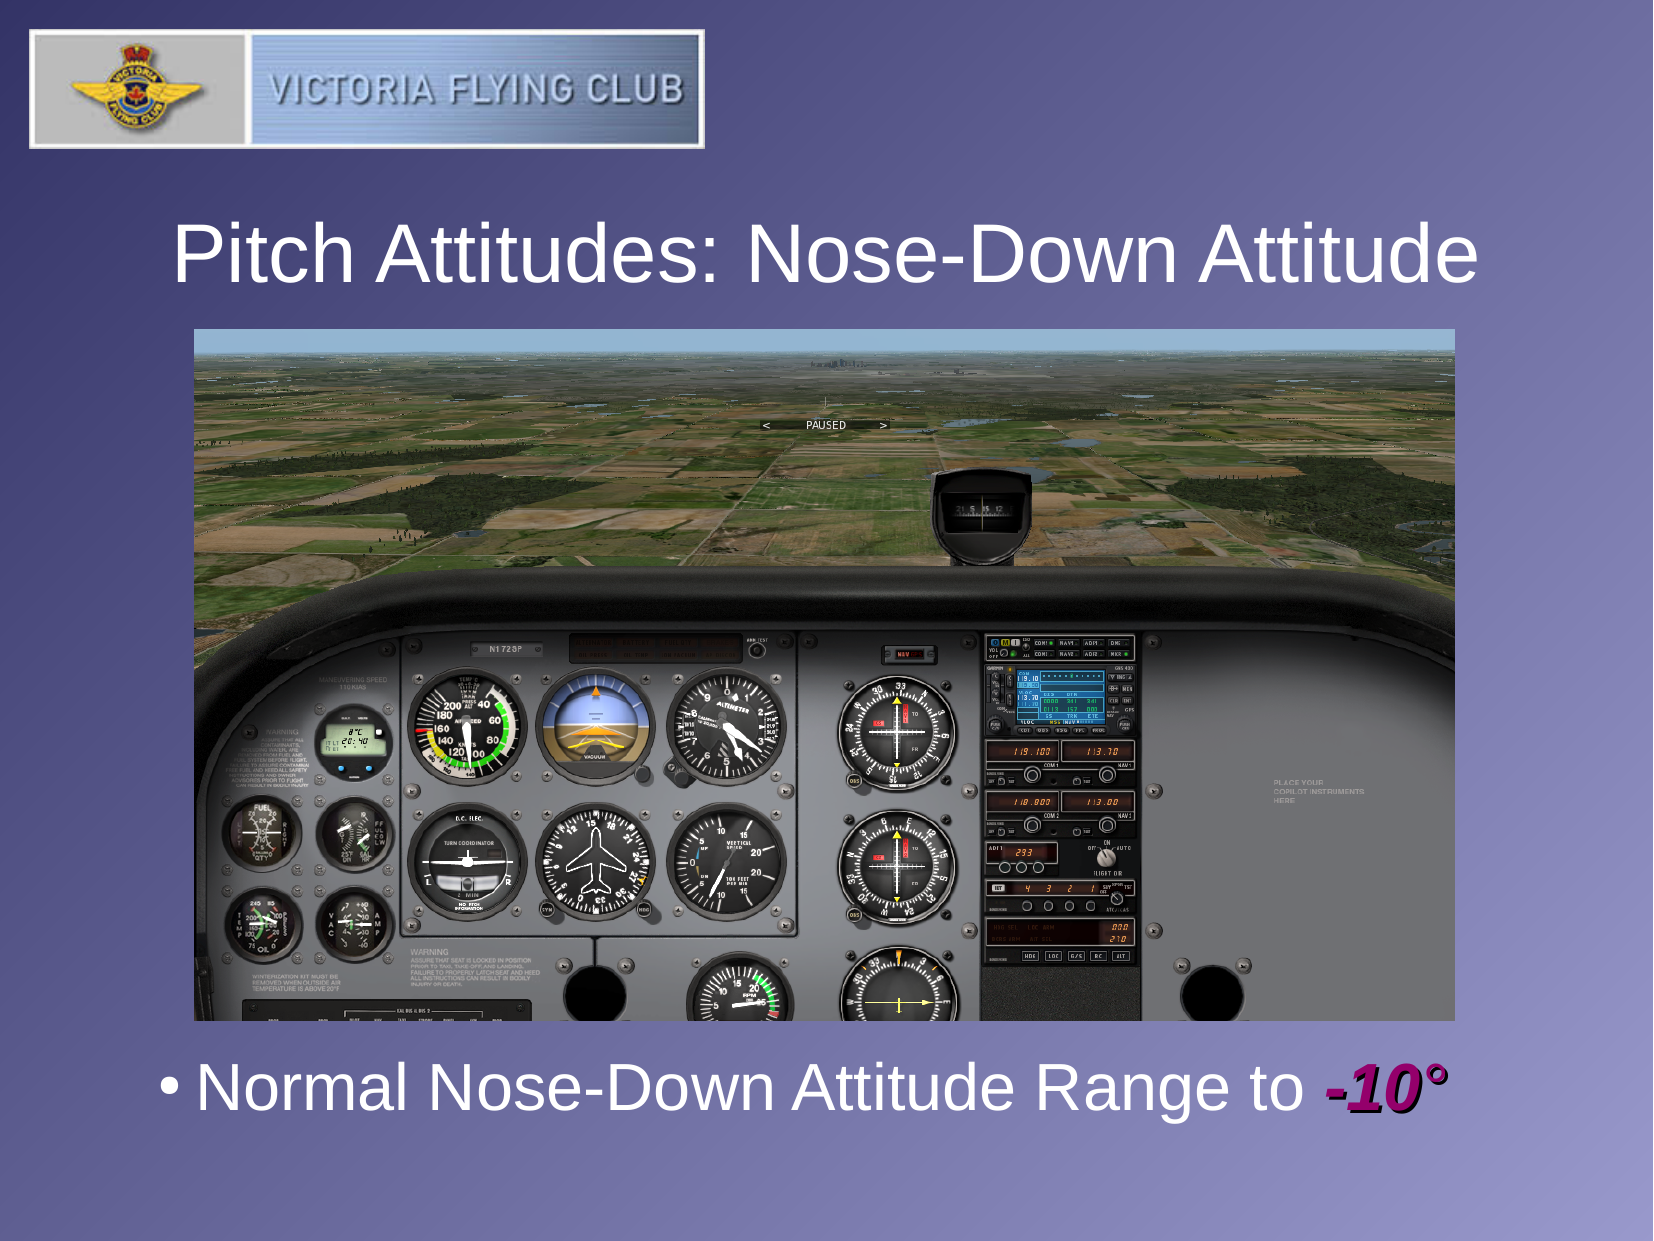

# Pitch Attitudes: Nose-Down Attitude
Normal Nose-Down Attitude Range to -10°